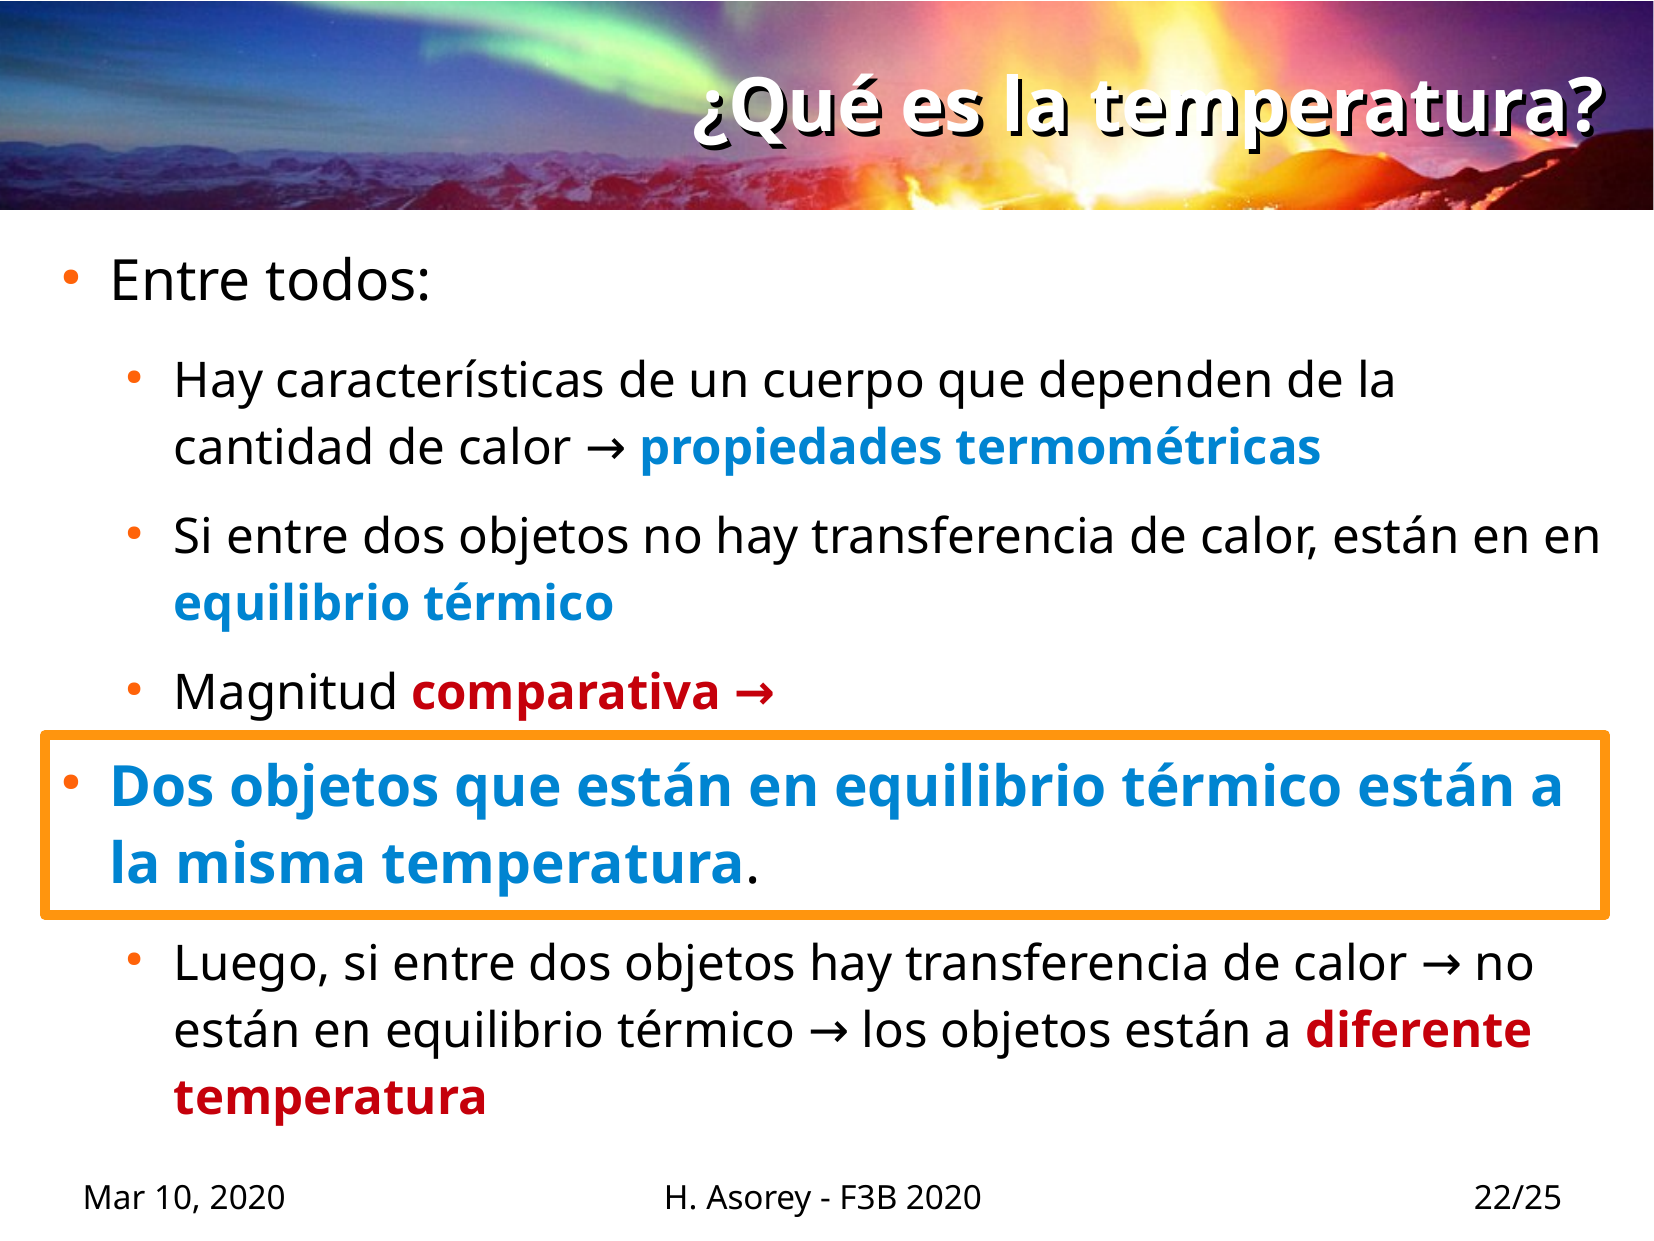

# ¿Qué es la temperatura?
Entre todos:
Hay características de un cuerpo que dependen de la cantidad de calor → propiedades termométricas
Si entre dos objetos no hay transferencia de calor, están en en equilibrio térmico
Magnitud comparativa →
Dos objetos que están en equilibrio térmico están a la misma temperatura.
Luego, si entre dos objetos hay transferencia de calor → no están en equilibrio térmico → los objetos están a diferente temperatura
Mar 10, 2020
H. Asorey - F3B 2020
22